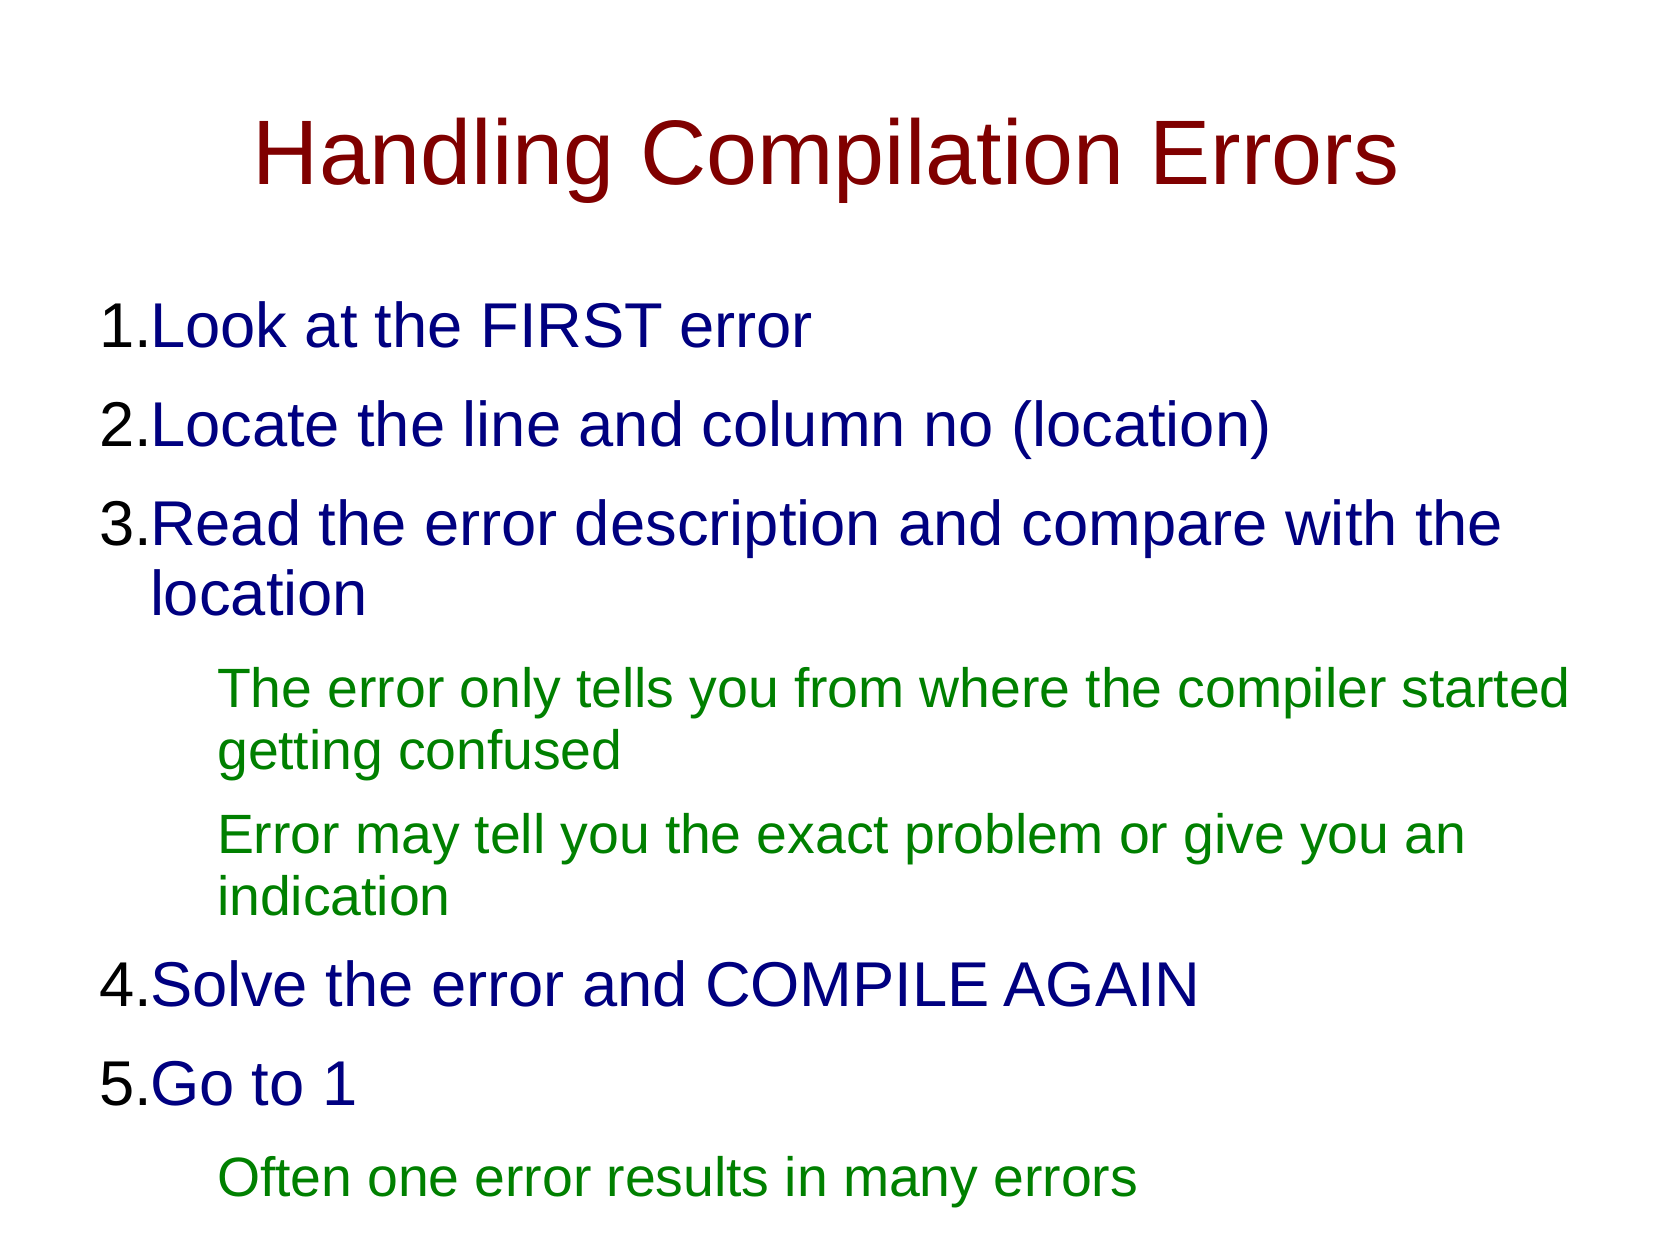

# Handling Compilation Errors
Look at the FIRST error
Locate the line and column no (location)
Read the error description and compare with the location
The error only tells you from where the compiler started getting confused
Error may tell you the exact problem or give you an indication
Solve the error and COMPILE AGAIN
Go to 1
Often one error results in many errors